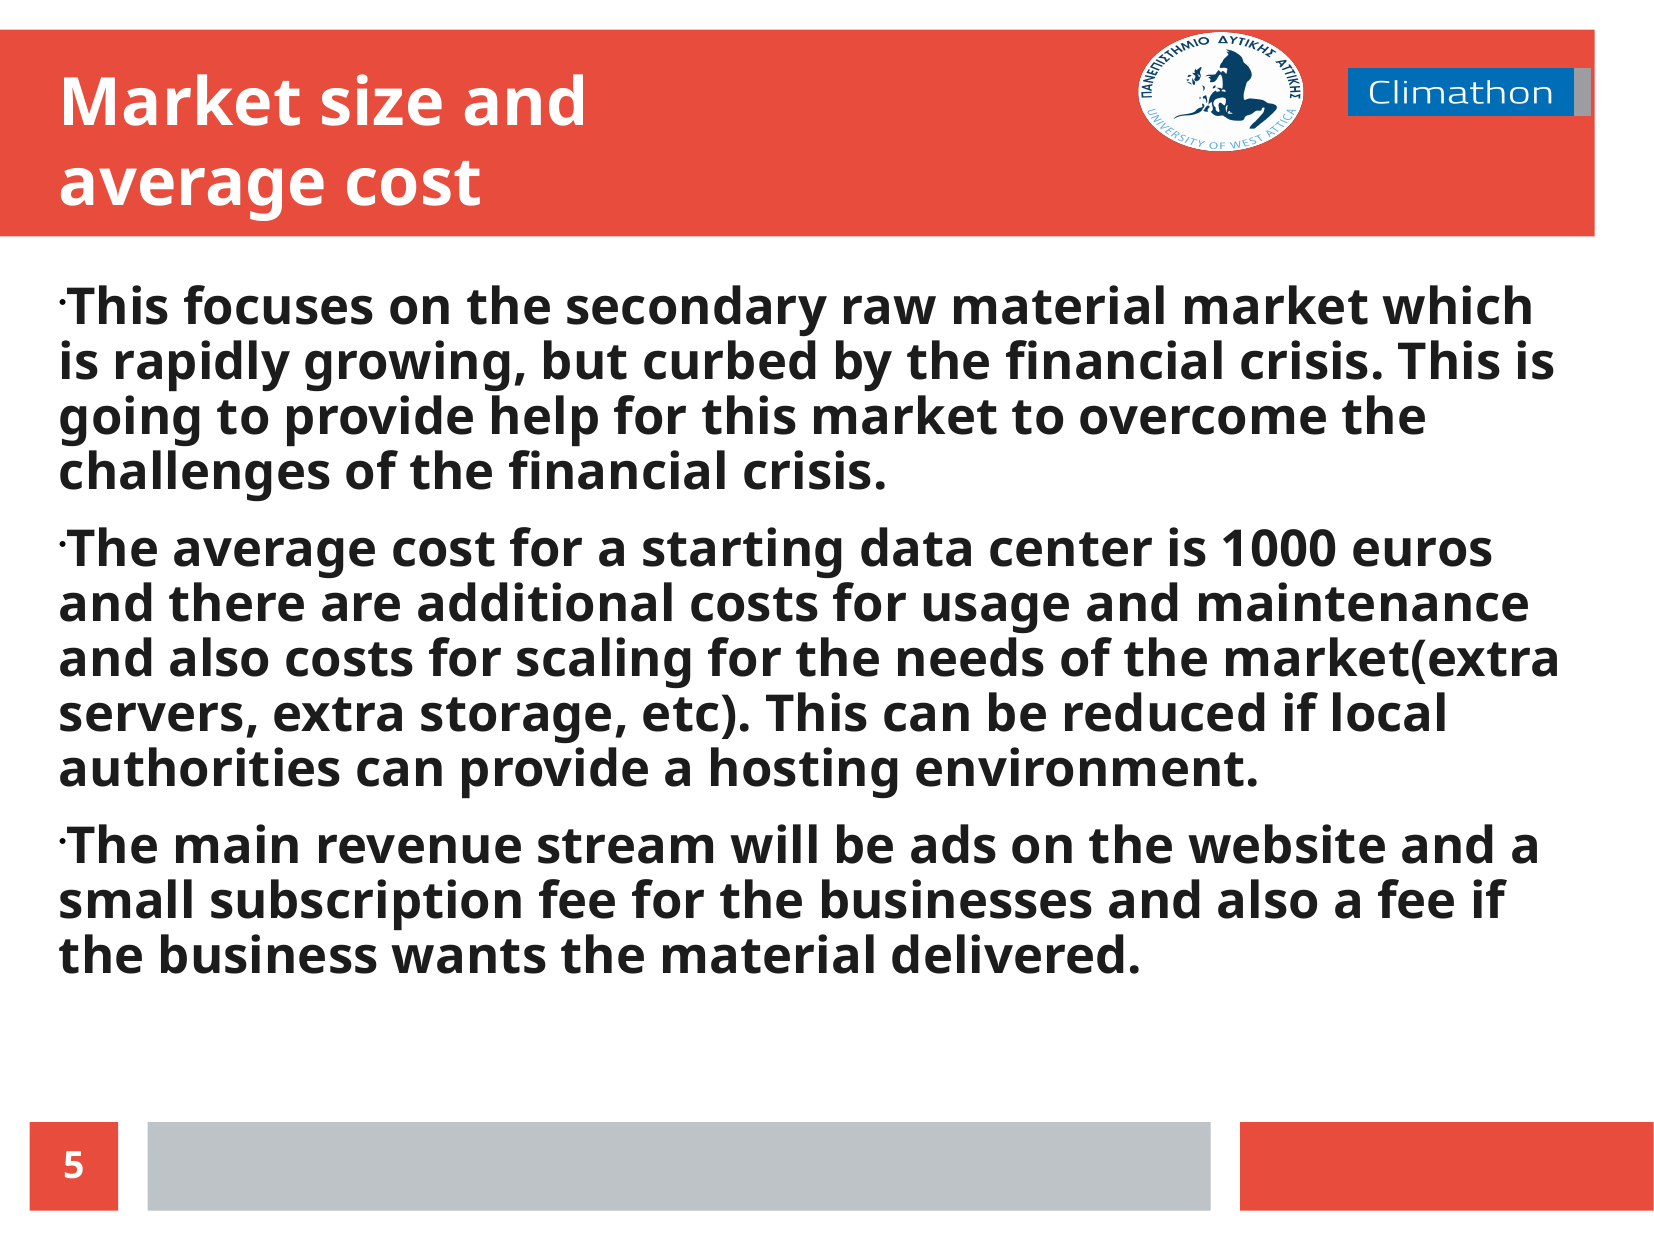

# Market size and average cost
This focuses on the secondary raw material market which is rapidly growing, but curbed by the financial crisis. This is going to provide help for this market to overcome the challenges of the financial crisis.
The average cost for a starting data center is 1000 euros and there are additional costs for usage and maintenance and also costs for scaling for the needs of the market(extra servers, extra storage, etc). This can be reduced if local authorities can provide a hosting environment.
The main revenue stream will be ads on the website and a small subscription fee for the businesses and also a fee if the business wants the material delivered.